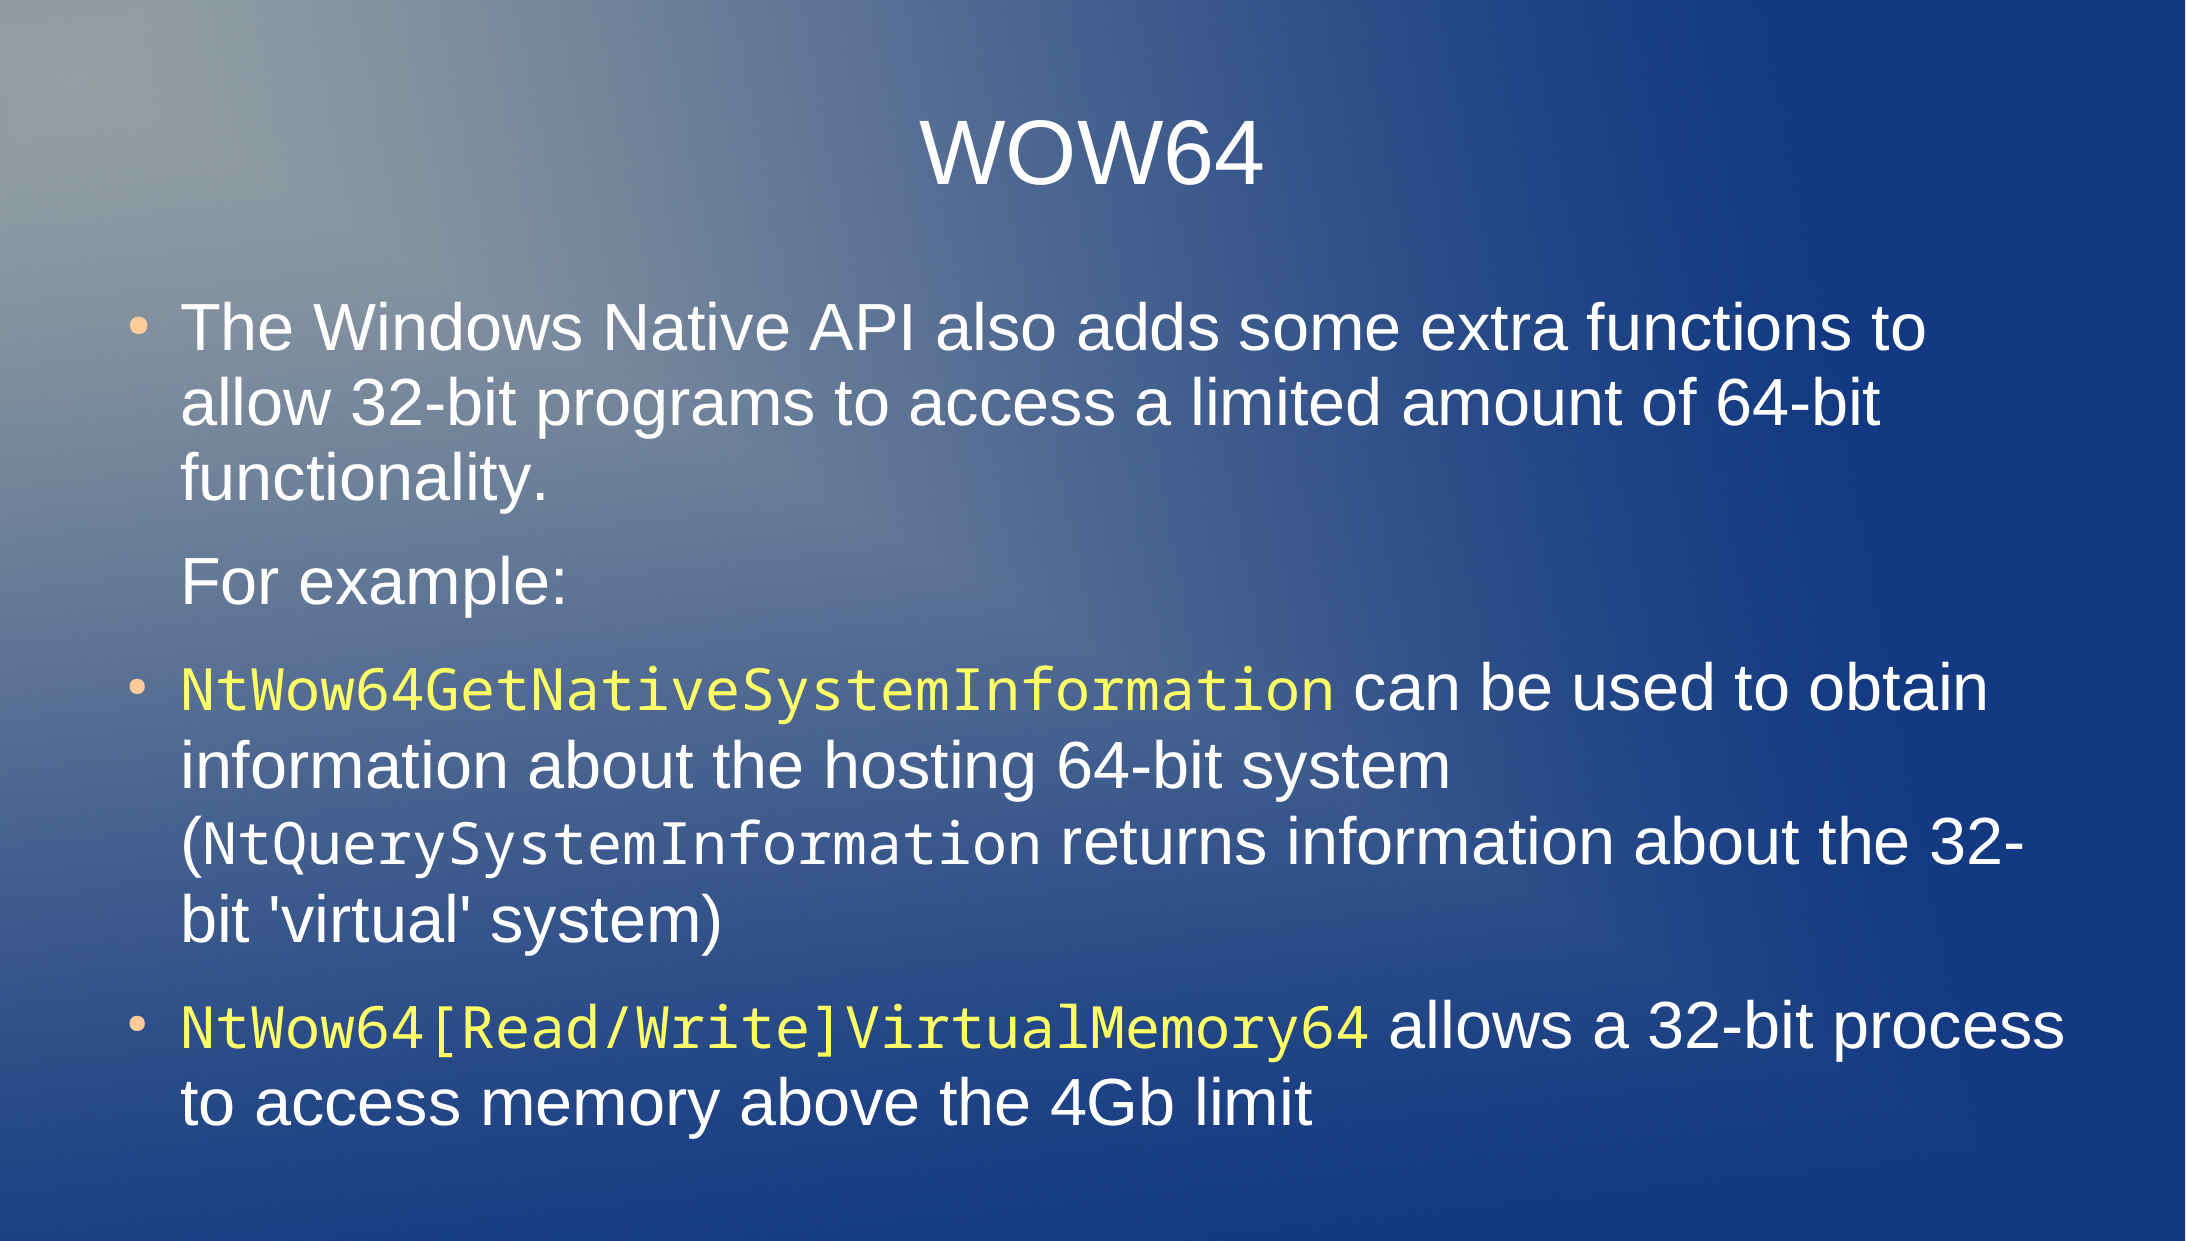

# WOW64
The Windows Native API also adds some extra functions to allow 32-bit programs to access a limited amount of 64-bit functionality.
For example:
NtWow64GetNativeSystemInformation can be used to obtain information about the hosting 64-bit system (NtQuerySystemInformation returns information about the 32-bit 'virtual' system)
NtWow64[Read/Write]VirtualMemory64 allows a 32-bit process to access memory above the 4Gb limit